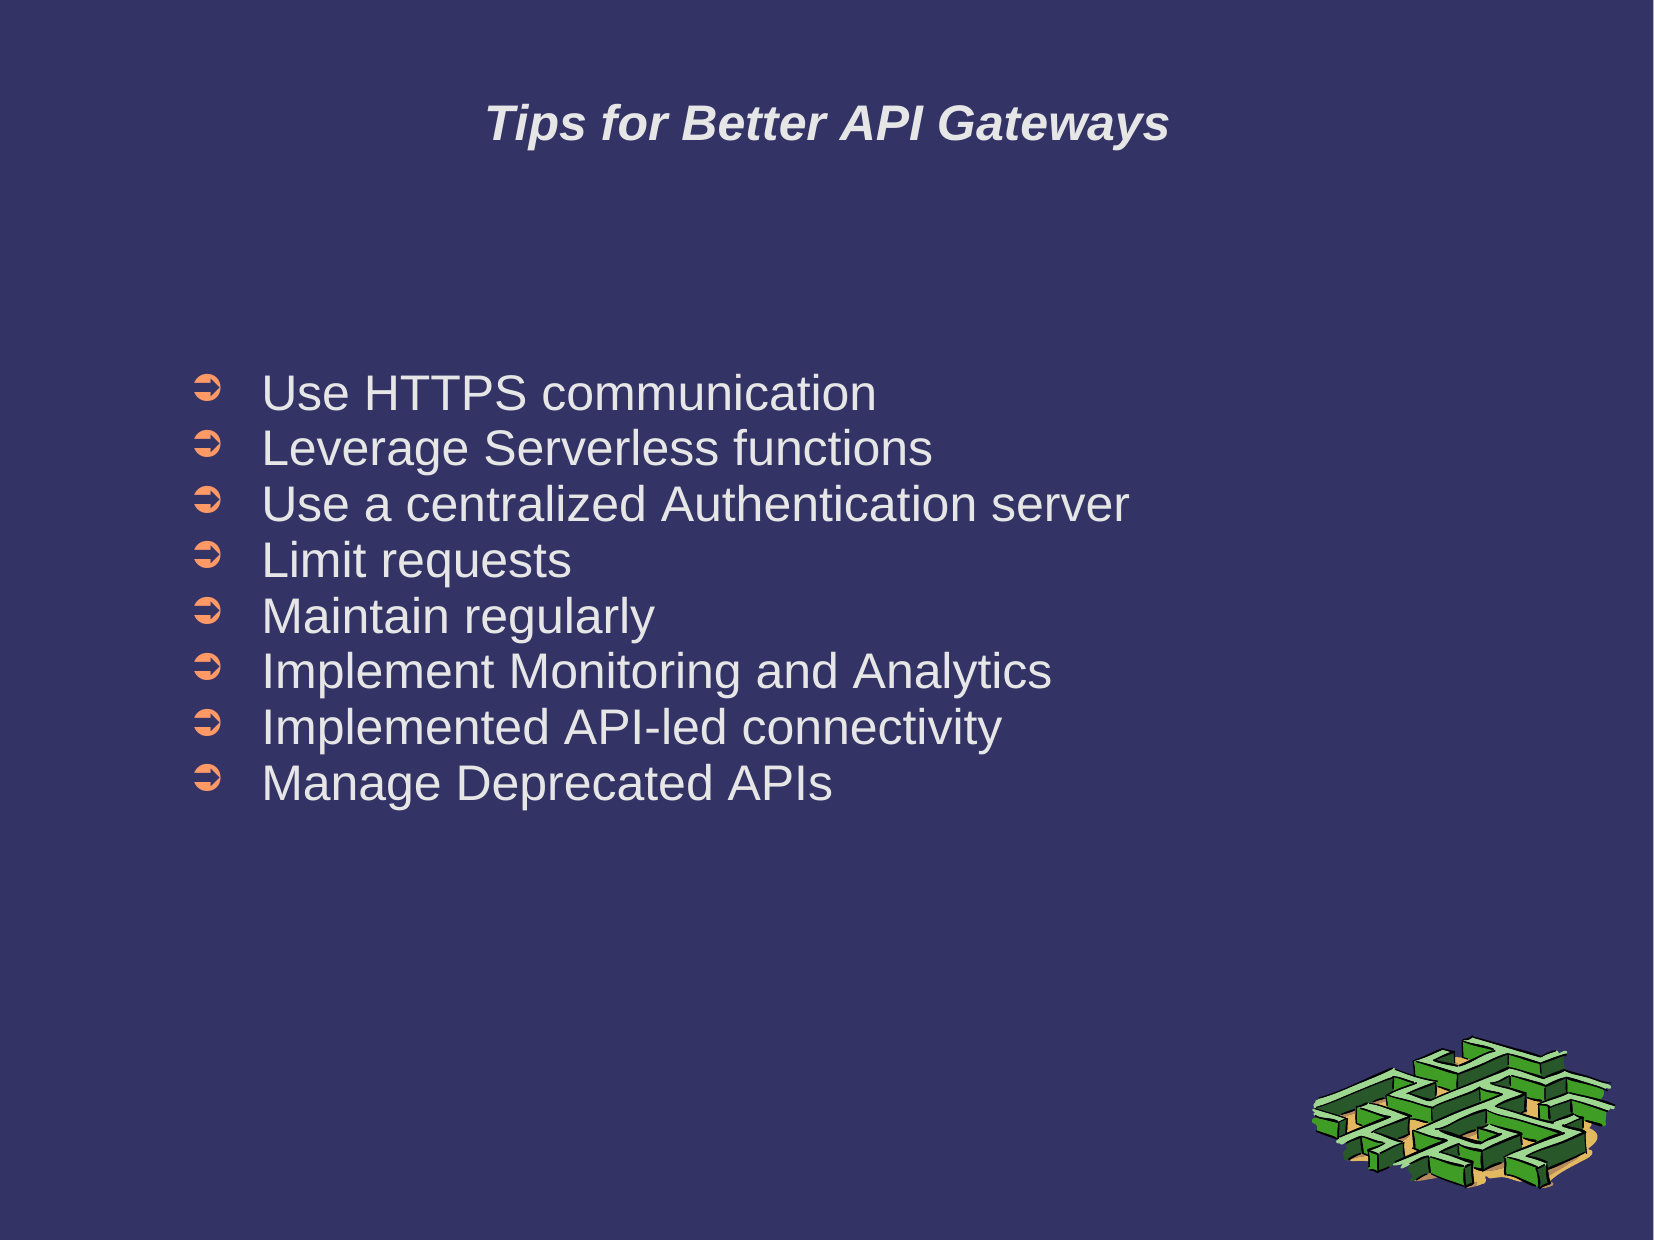

# Tips for Better API Gateways
Use HTTPS communication
Leverage Serverless functions
Use a centralized Authentication server
Limit requests
Maintain regularly
Implement Monitoring and Analytics
Implemented API-led connectivity
Manage Deprecated APIs